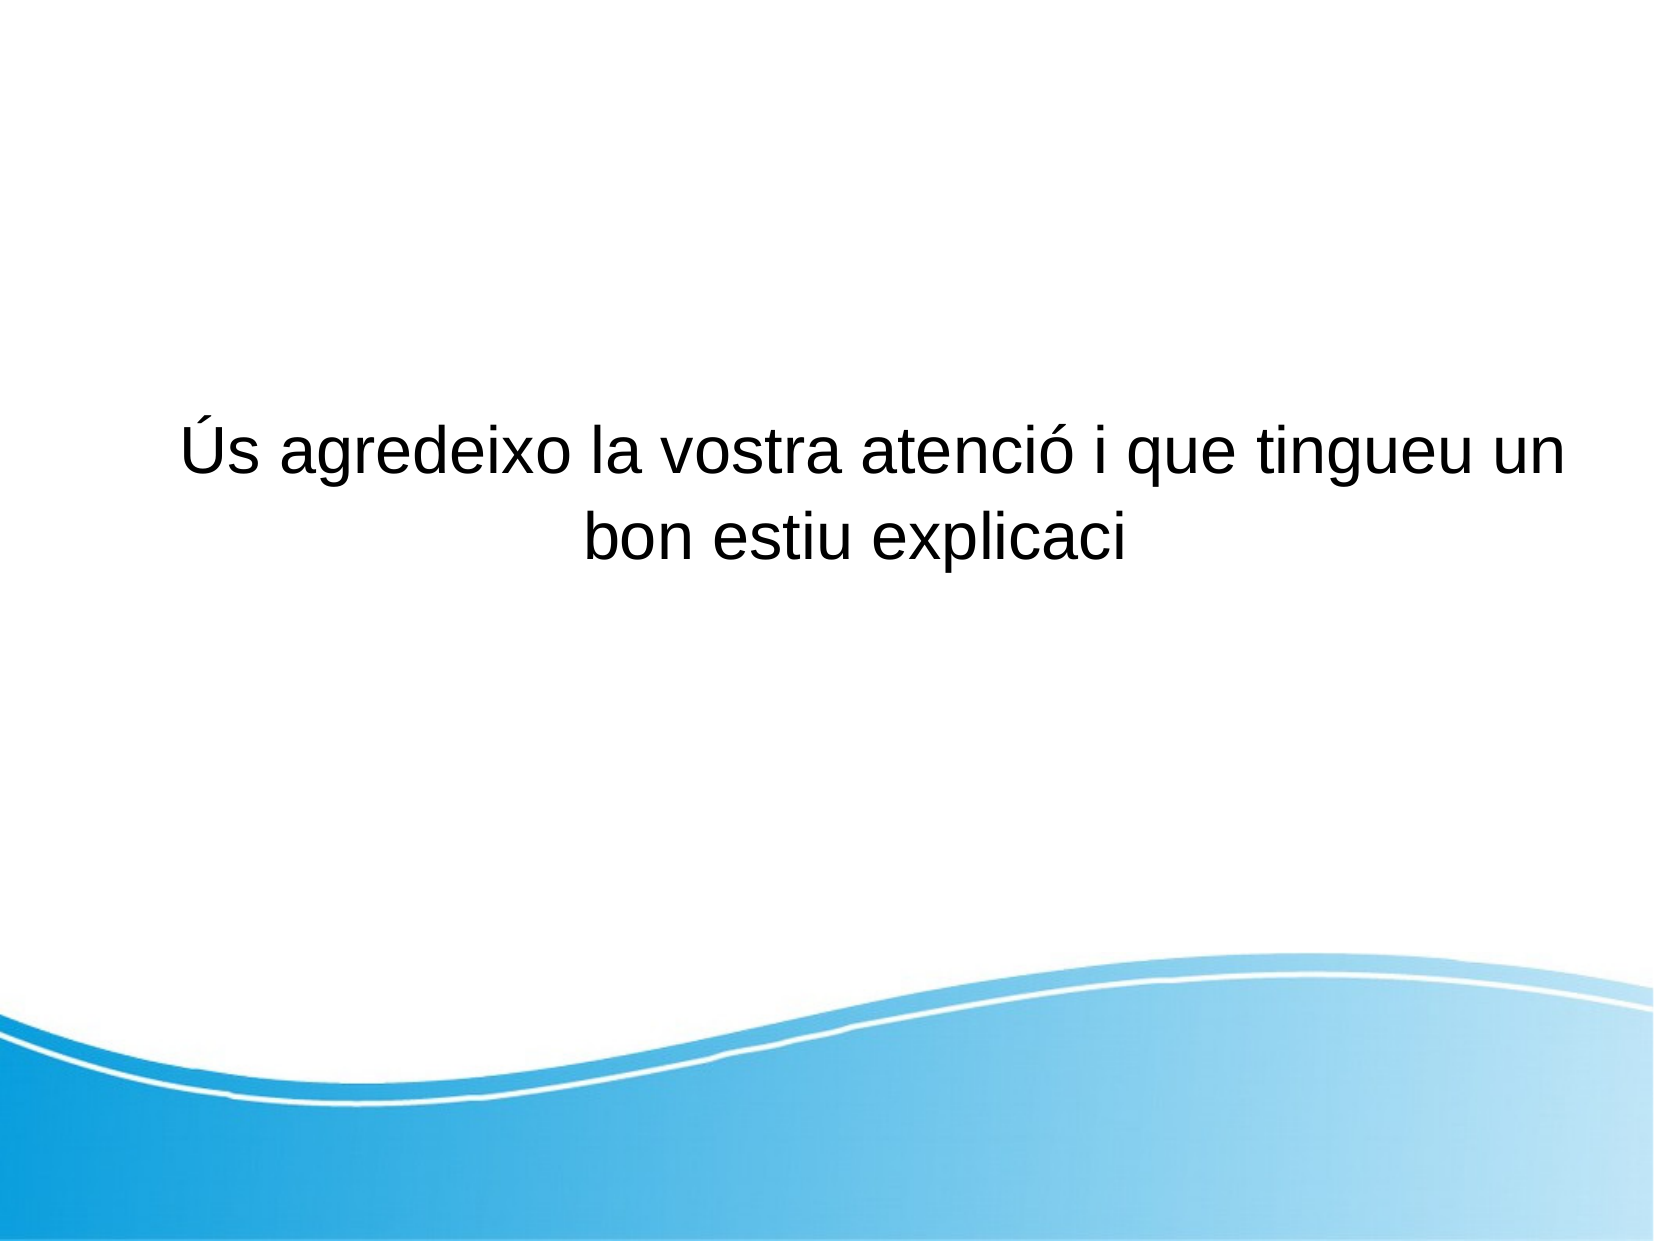

# Ús agredeixo la vostra atenció i que tingueu un bon estiu explicació